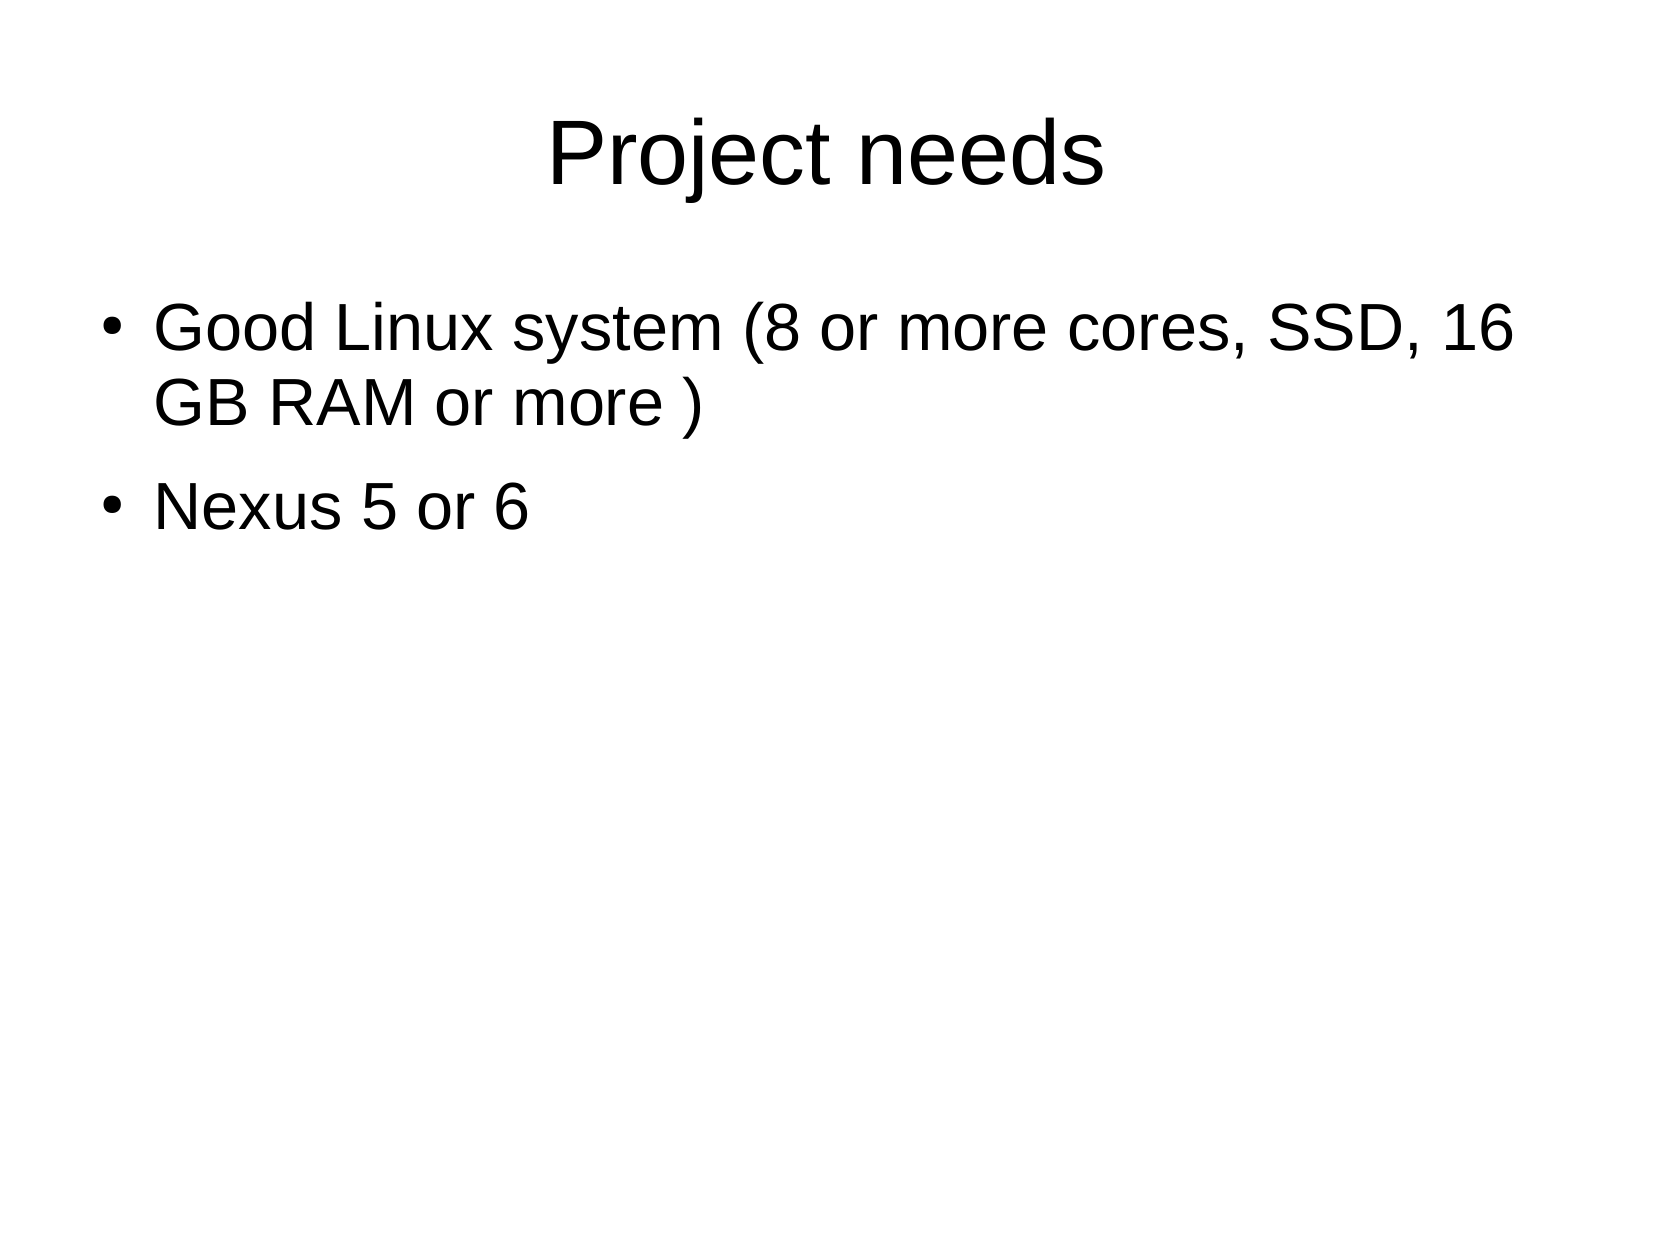

# Project needs
Good Linux system (8 or more cores, SSD, 16 GB RAM or more )
Nexus 5 or 6